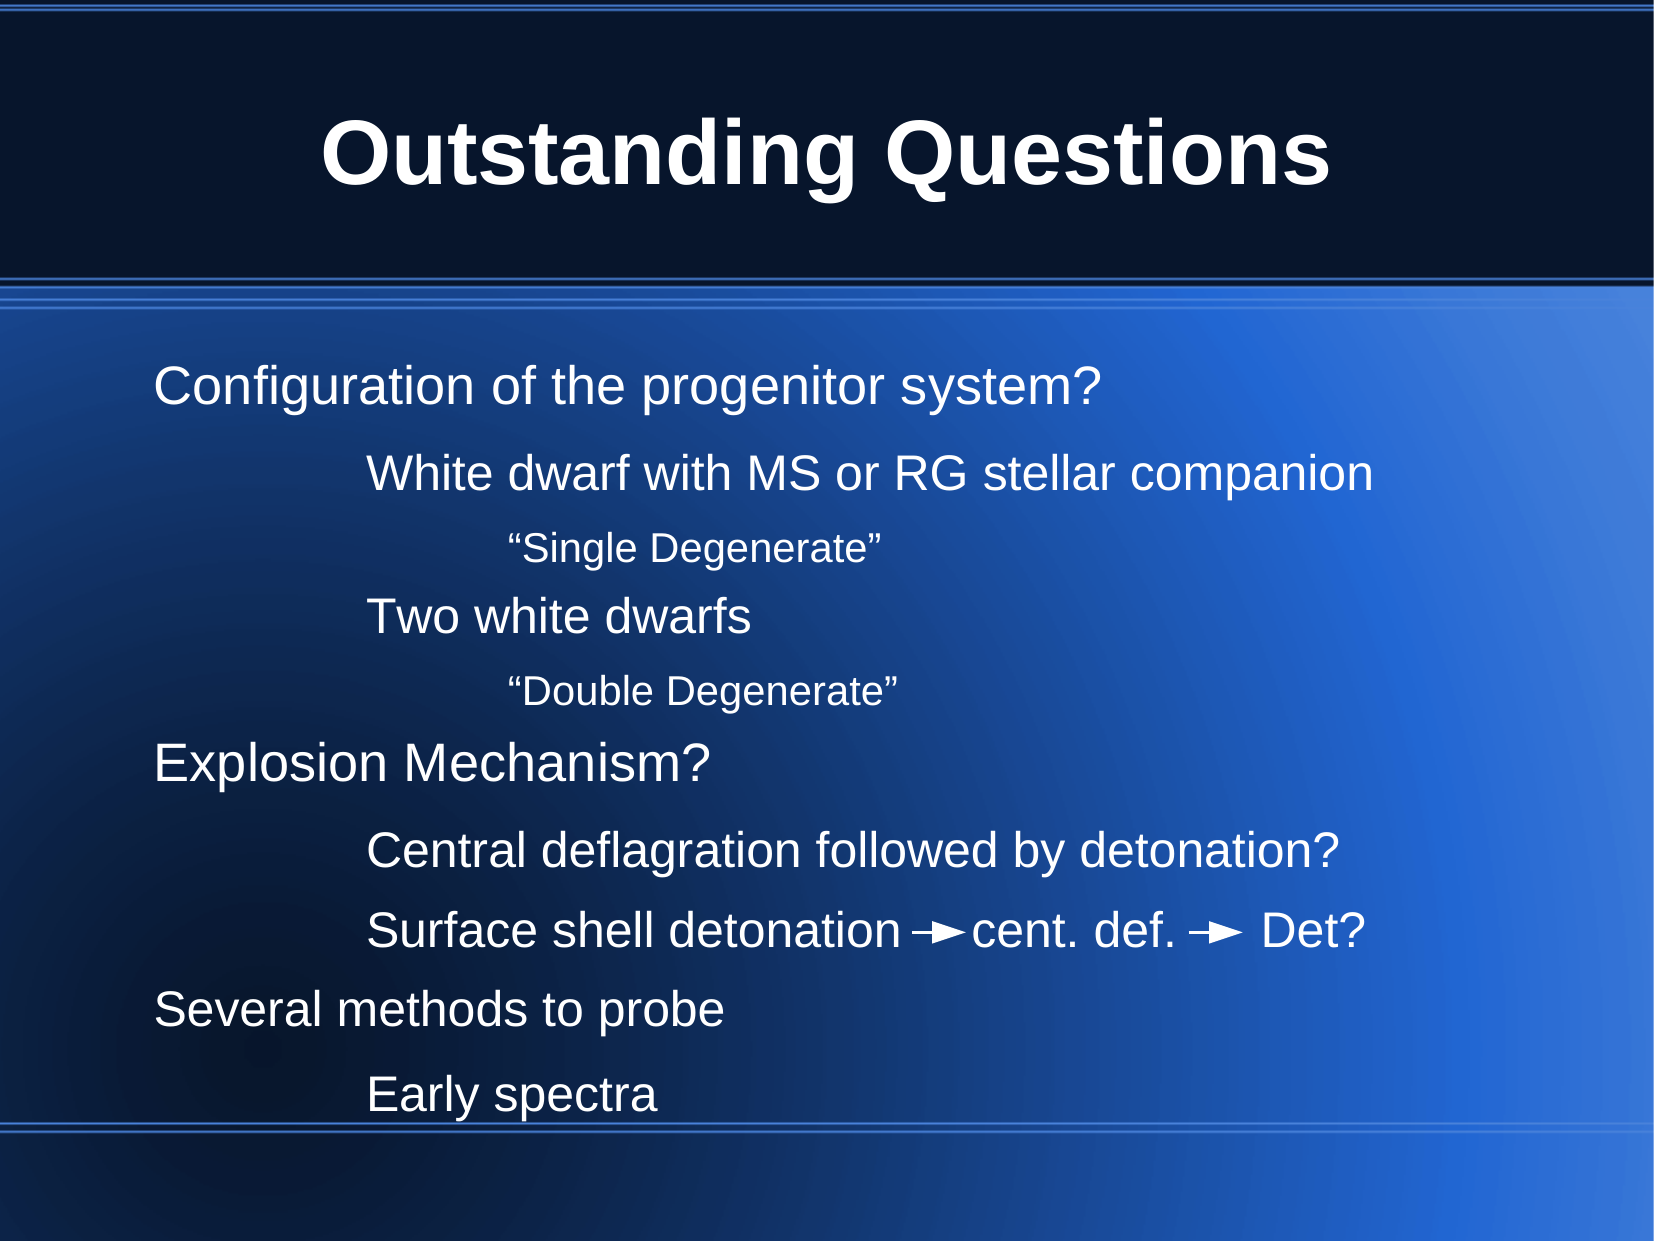

# Outstanding Questions
Configuration of the progenitor system?
White dwarf with MS or RG stellar companion
“Single Degenerate”
Two white dwarfs
“Double Degenerate”
Explosion Mechanism?
Central deflagration followed by detonation?
Surface shell detonation cent. def. Det?
Several methods to probe
Early spectra